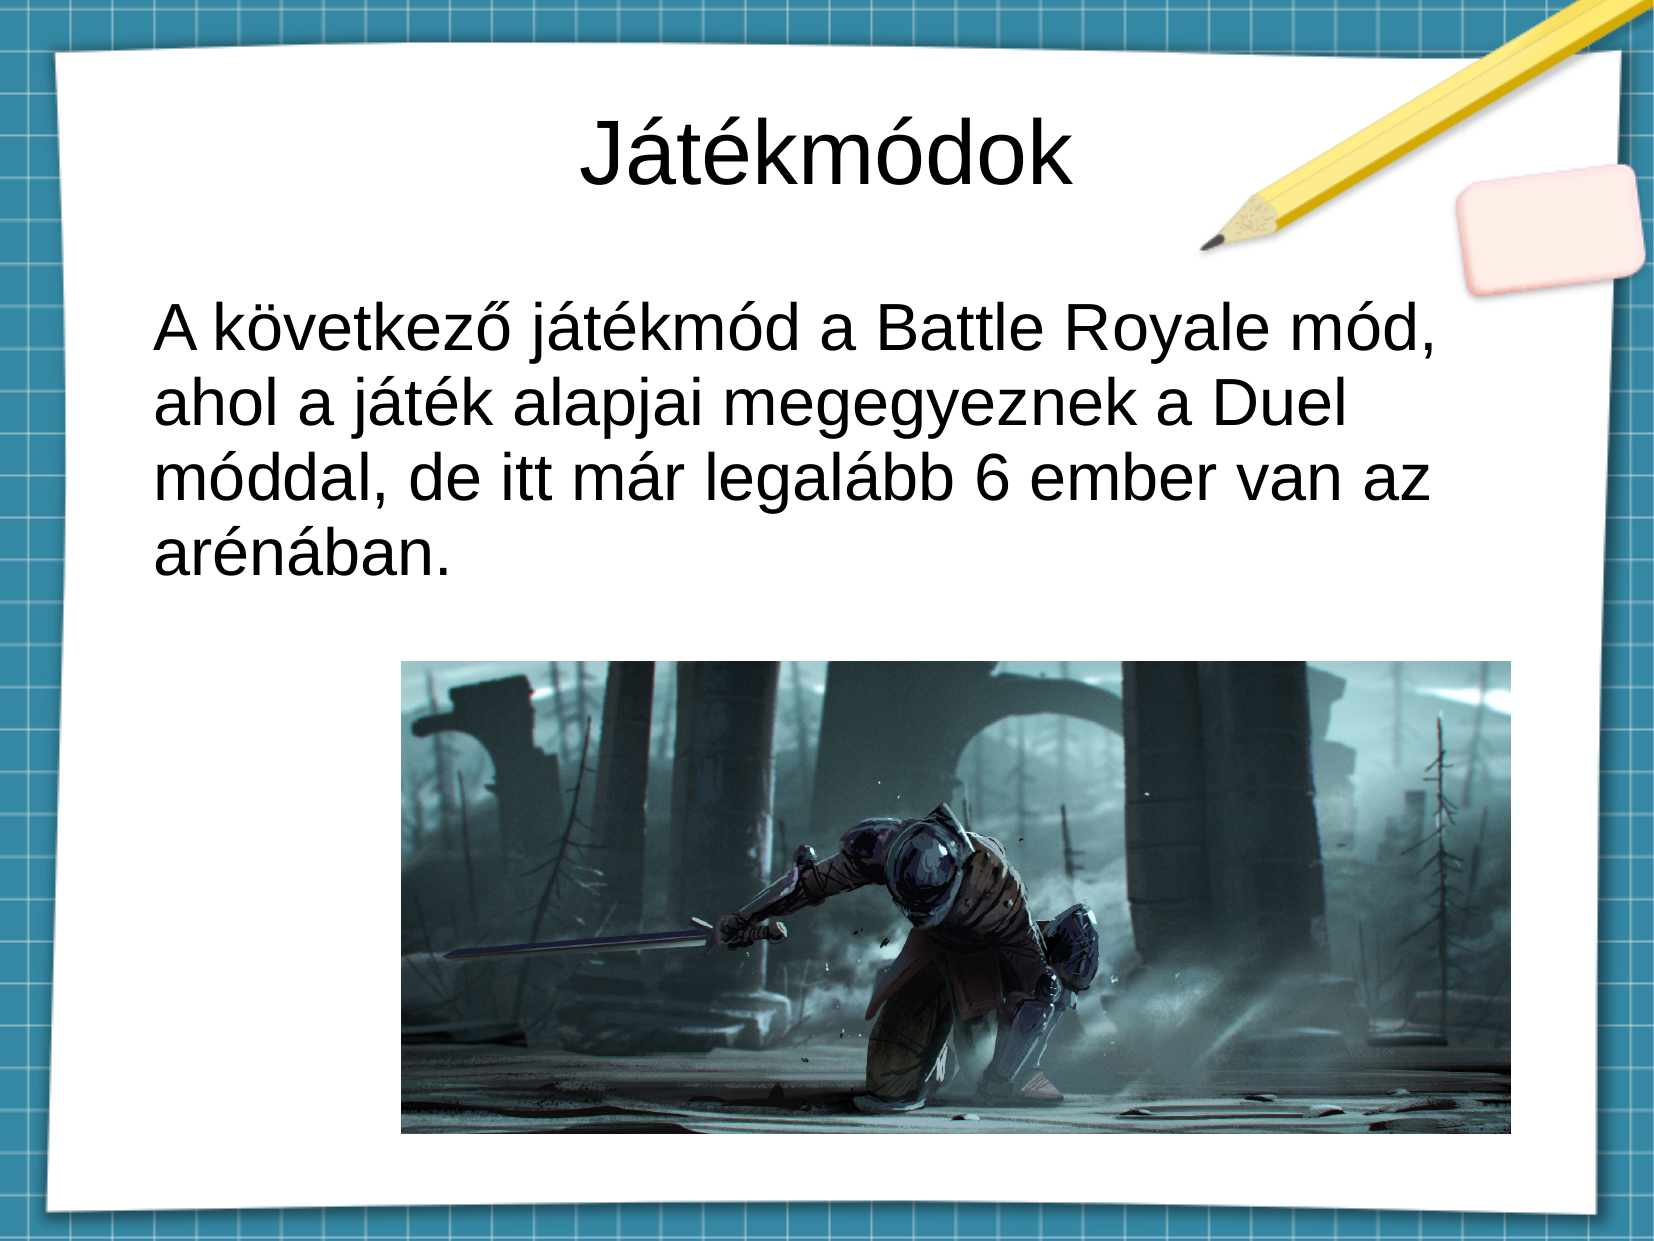

# Játékmódok
A következő játékmód a Battle Royale mód, ahol a játék alapjai megegyeznek a Duel móddal, de itt már legalább 6 ember van az arénában.